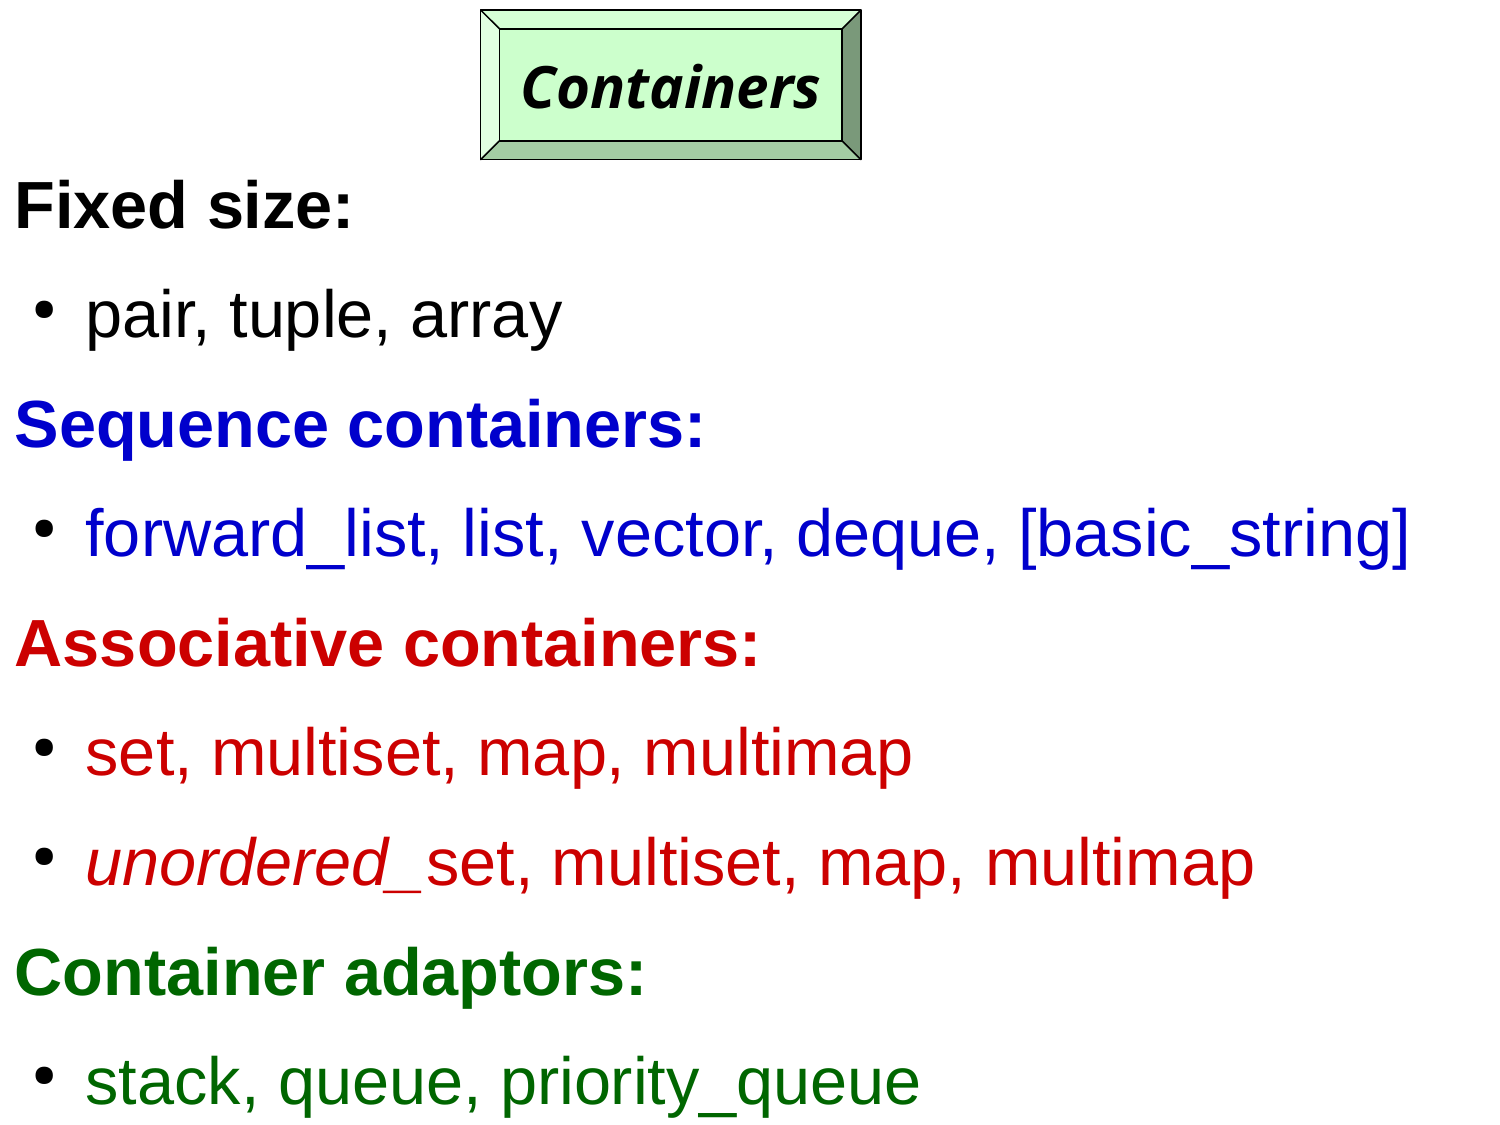

Containers
# Fixed size:
pair, tuple, array
Sequence containers:
forward_list, list, vector, deque, [basic_string]
Associative containers:
set, multiset, map, multimap
unordered_set, multiset, map, multimap
Container adaptors:
stack, queue, priority_queue